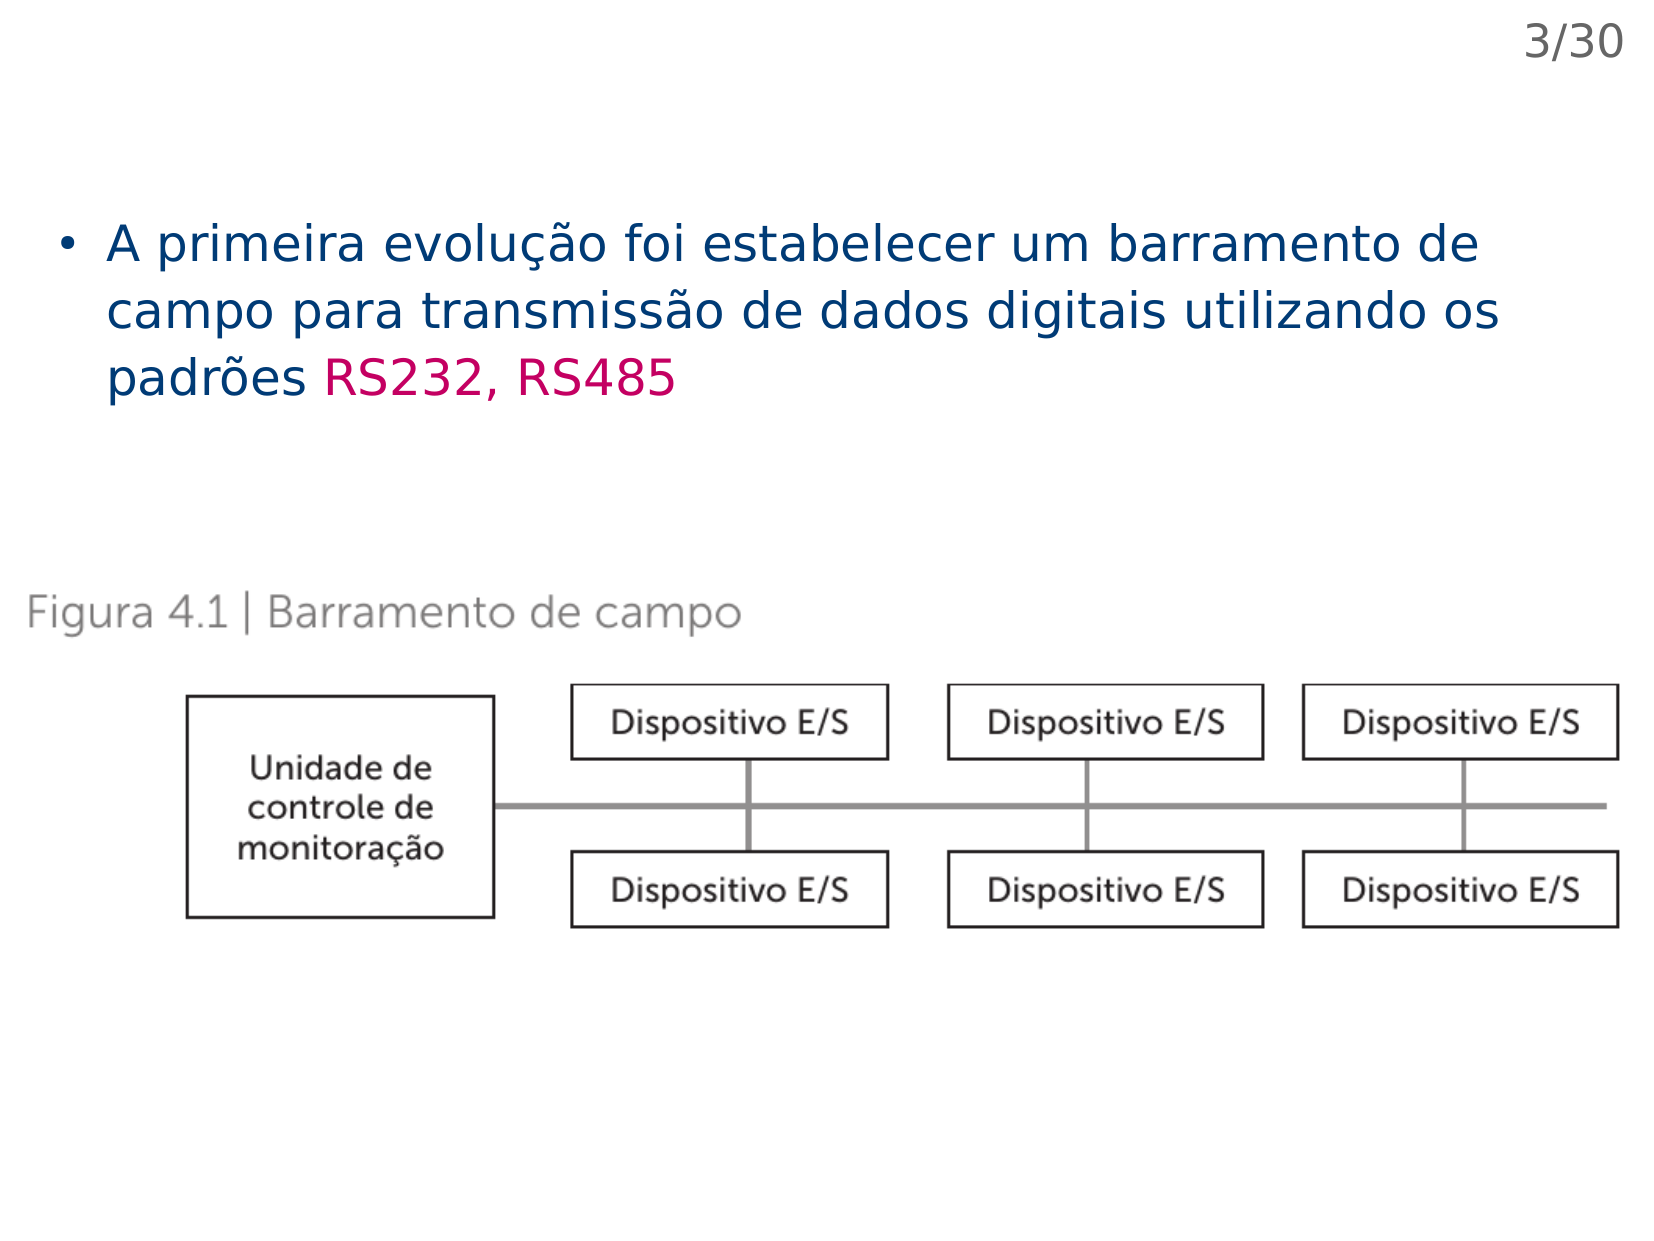

3
#
A primeira evolução foi estabelecer um barramento de campo para transmissão de dados digitais utilizando os padrões RS232, RS485